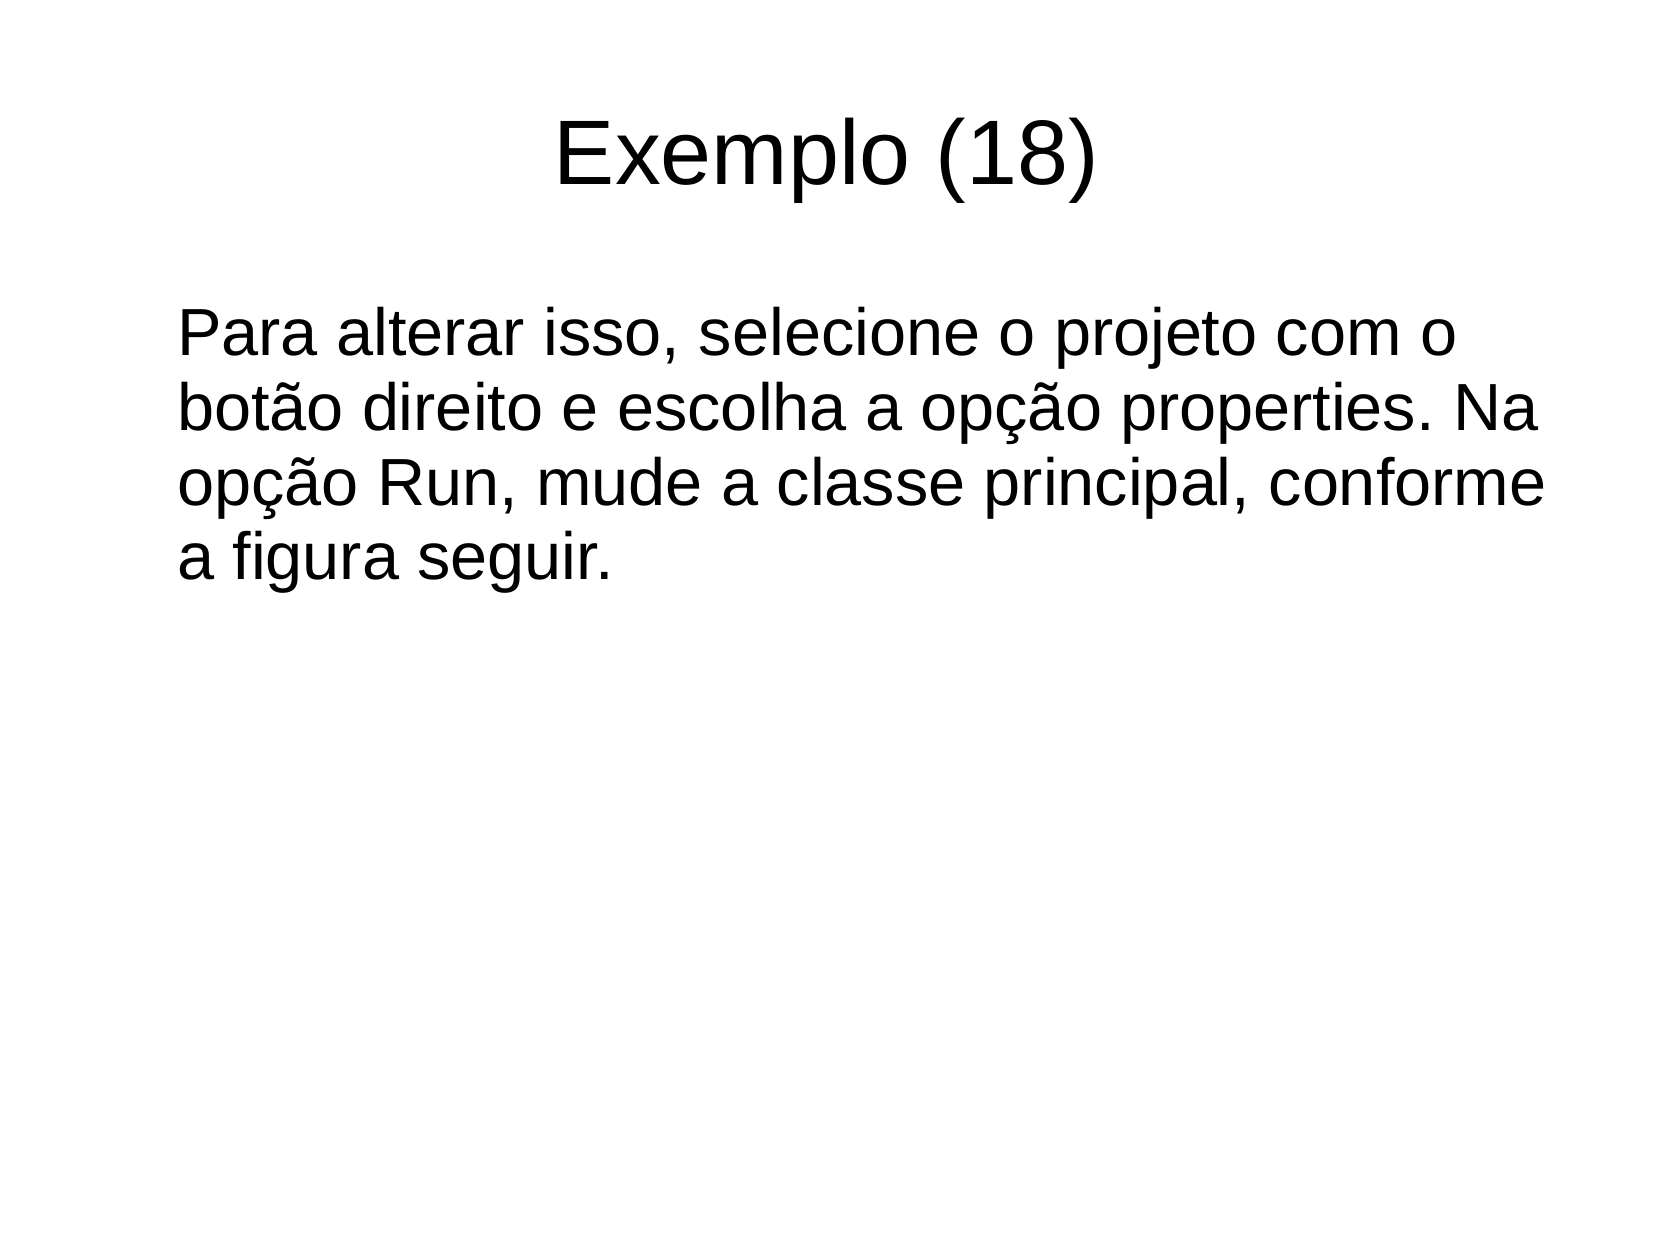

# Exemplo (18)
Para alterar isso, selecione o projeto com o botão direito e escolha a opção properties. Na opção Run, mude a classe principal, conforme a figura seguir.